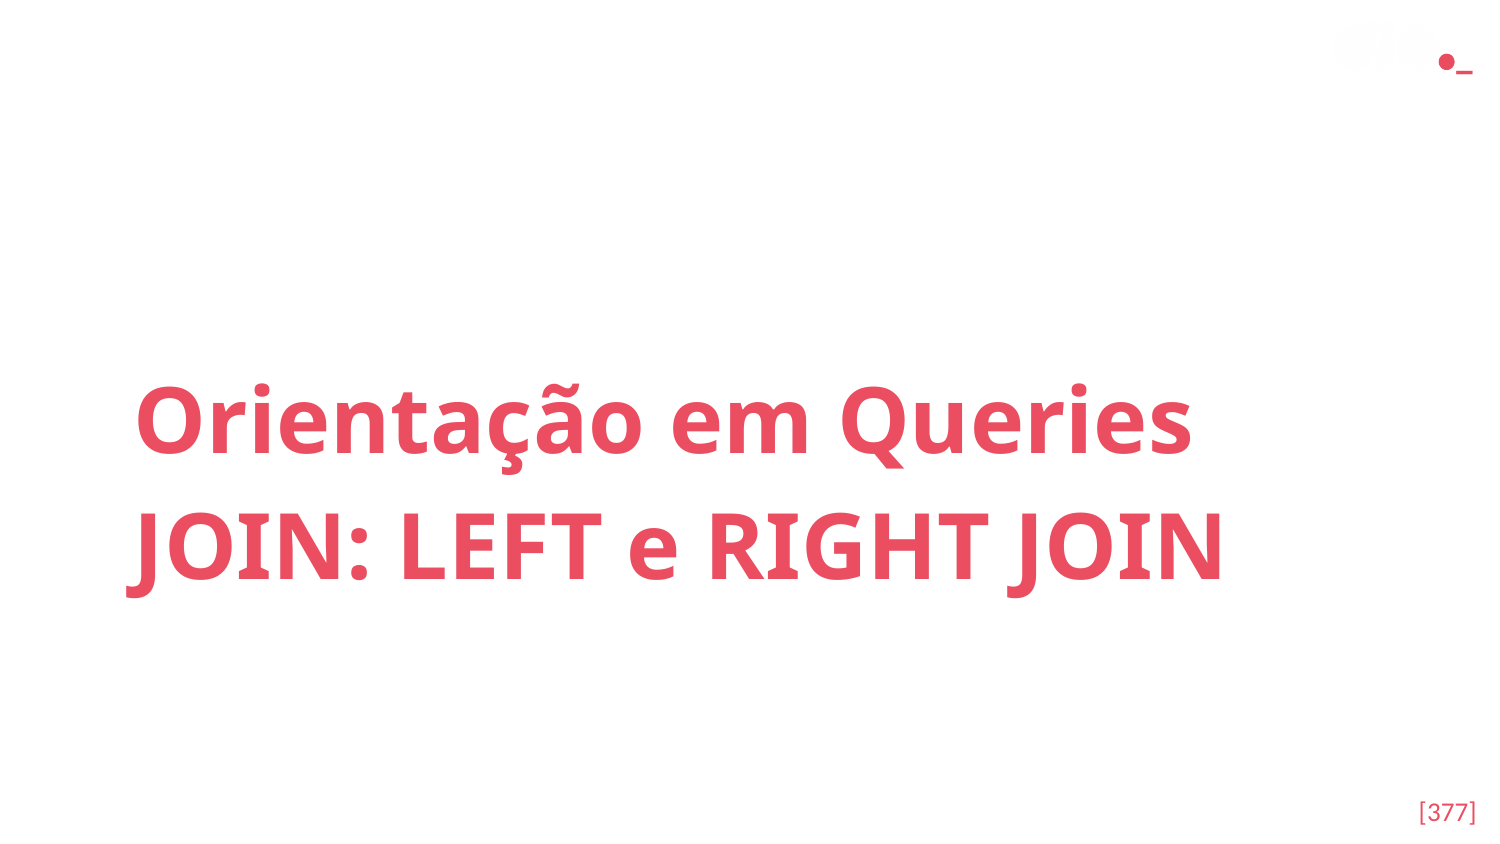

Orientação em Queries JOIN: LEFT e RIGHT JOIN